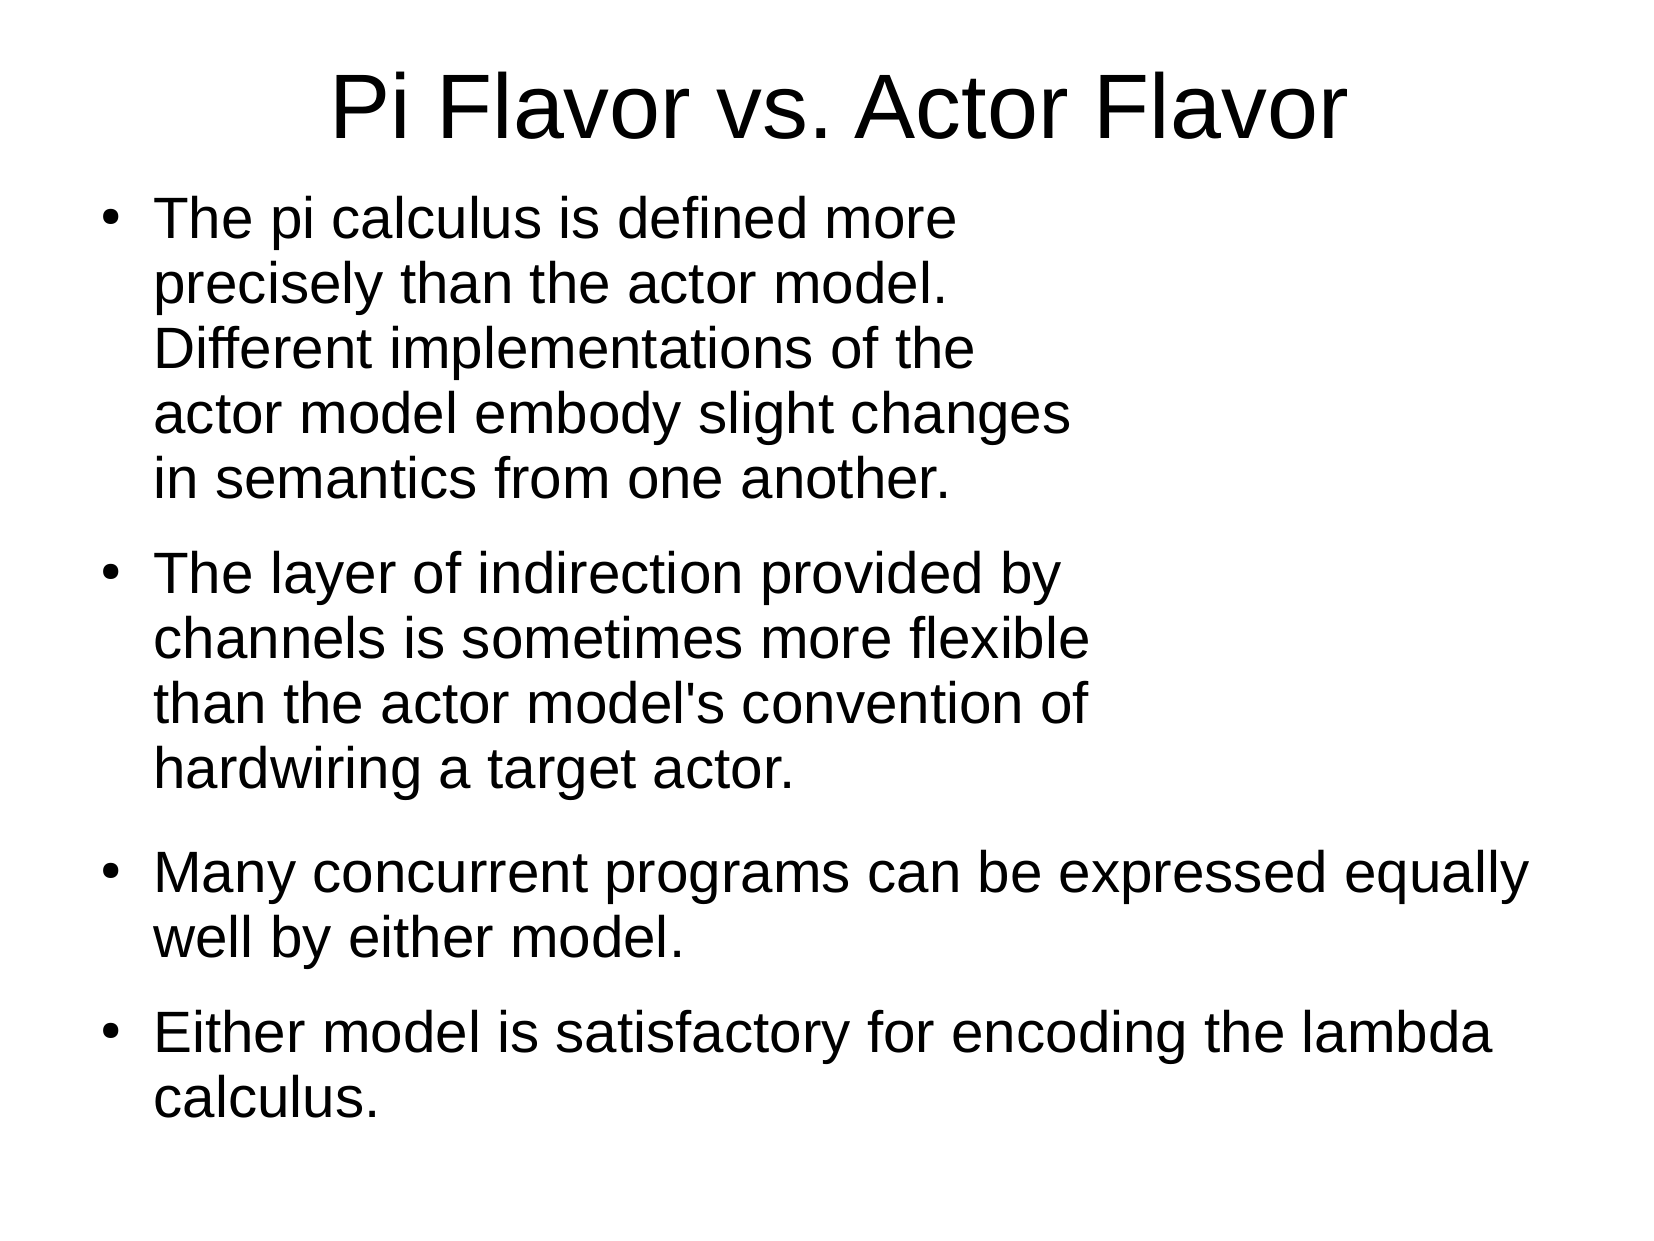

# Pi Flavor vs. Actor Flavor
The pi calculus is defined more precisely than the actor model. Different implementations of the actor model embody slight changes in semantics from one another.
The layer of indirection provided by channels is sometimes more flexible than the actor model's convention of hardwiring a target actor.
Many concurrent programs can be expressed equally well by either model.
Either model is satisfactory for encoding the lambda calculus.